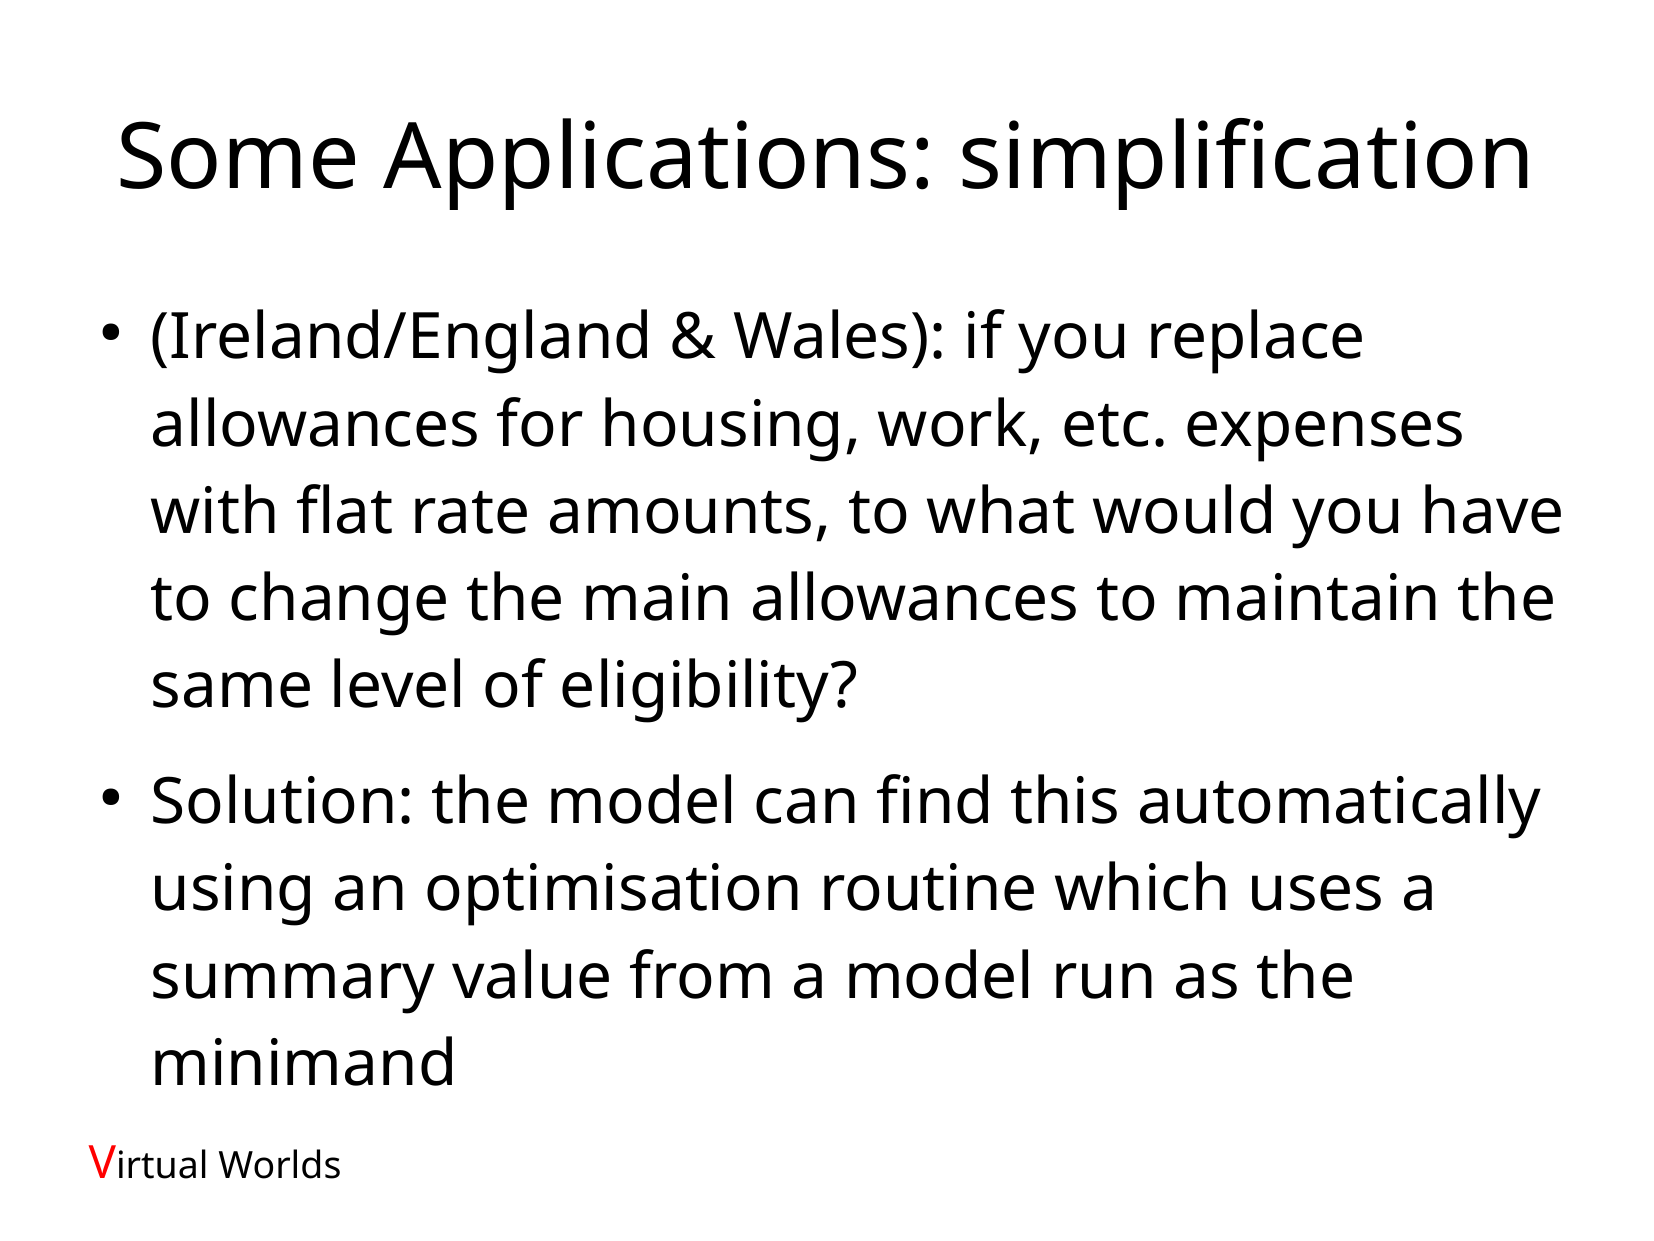

# Some Applications: simplification
(Ireland/England & Wales): if you replace allowances for housing, work, etc. expenses with flat rate amounts, to what would you have to change the main allowances to maintain the same level of eligibility?
Solution: the model can find this automatically using an optimisation routine which uses a summary value from a model run as the minimand